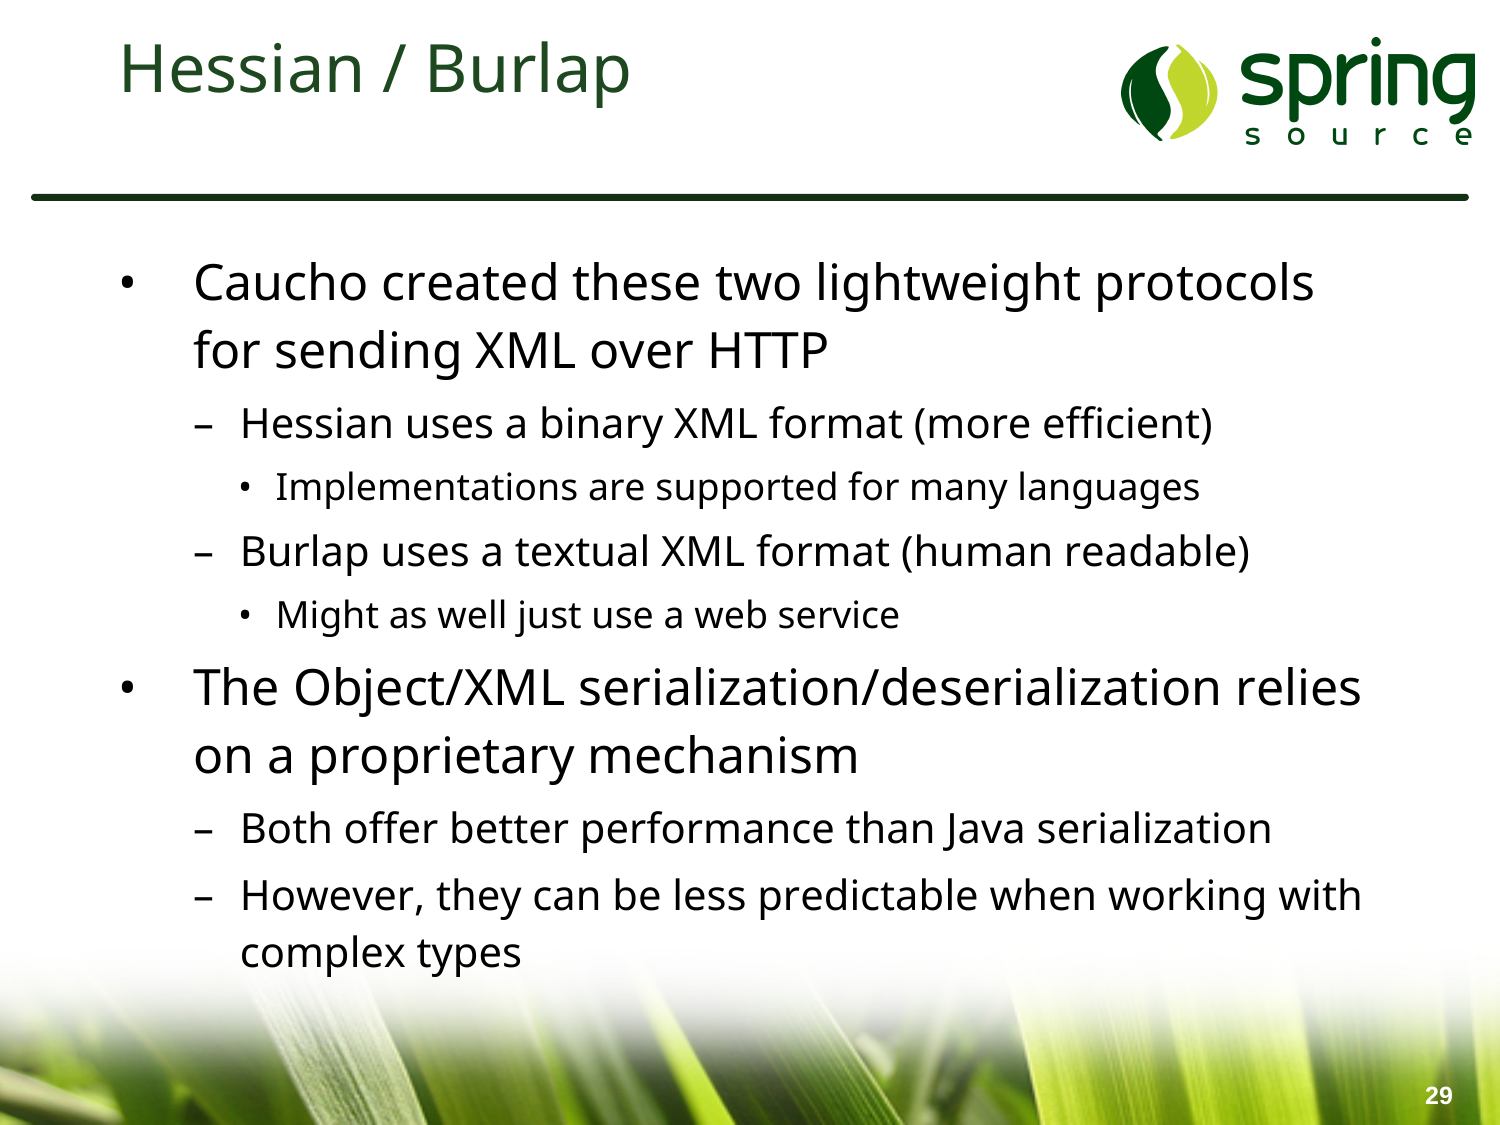

# Hessian / Burlap
Caucho created these two lightweight protocols for sending XML over HTTP
Hessian uses a binary XML format (more efficient)
Implementations are supported for many languages
Burlap uses a textual XML format (human readable)
Might as well just use a web service
The Object/XML serialization/deserialization relies on a proprietary mechanism
Both offer better performance than Java serialization
However, they can be less predictable when working with complex types